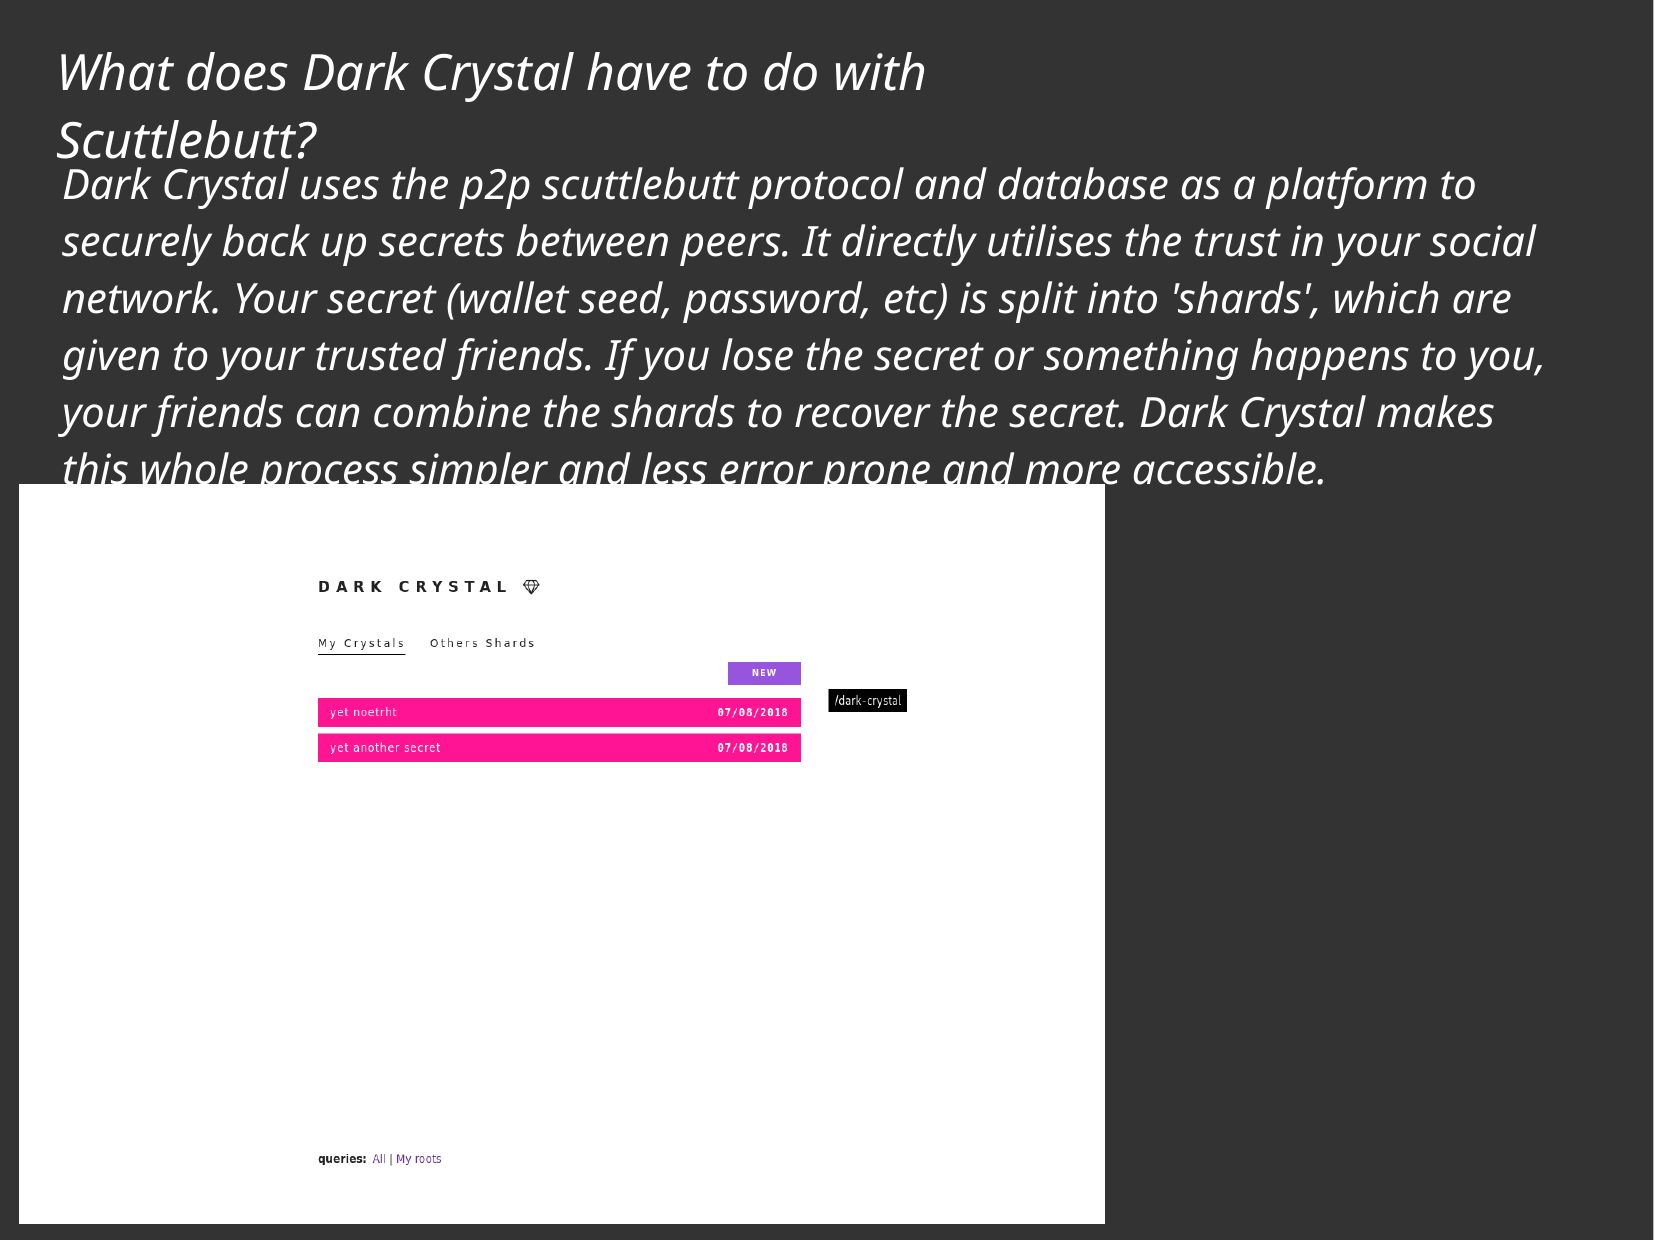

What does Dark Crystal have to do with Scuttlebutt?
Dark Crystal uses the p2p scuttlebutt protocol and database as a platform to securely back up secrets between peers. It directly utilises the trust in your social network. Your secret (wallet seed, password, etc) is split into 'shards', which are given to your trusted friends. If you lose the secret or something happens to you, your friends can combine the shards to recover the secret. Dark Crystal makes this whole process simpler and less error prone and more accessible.